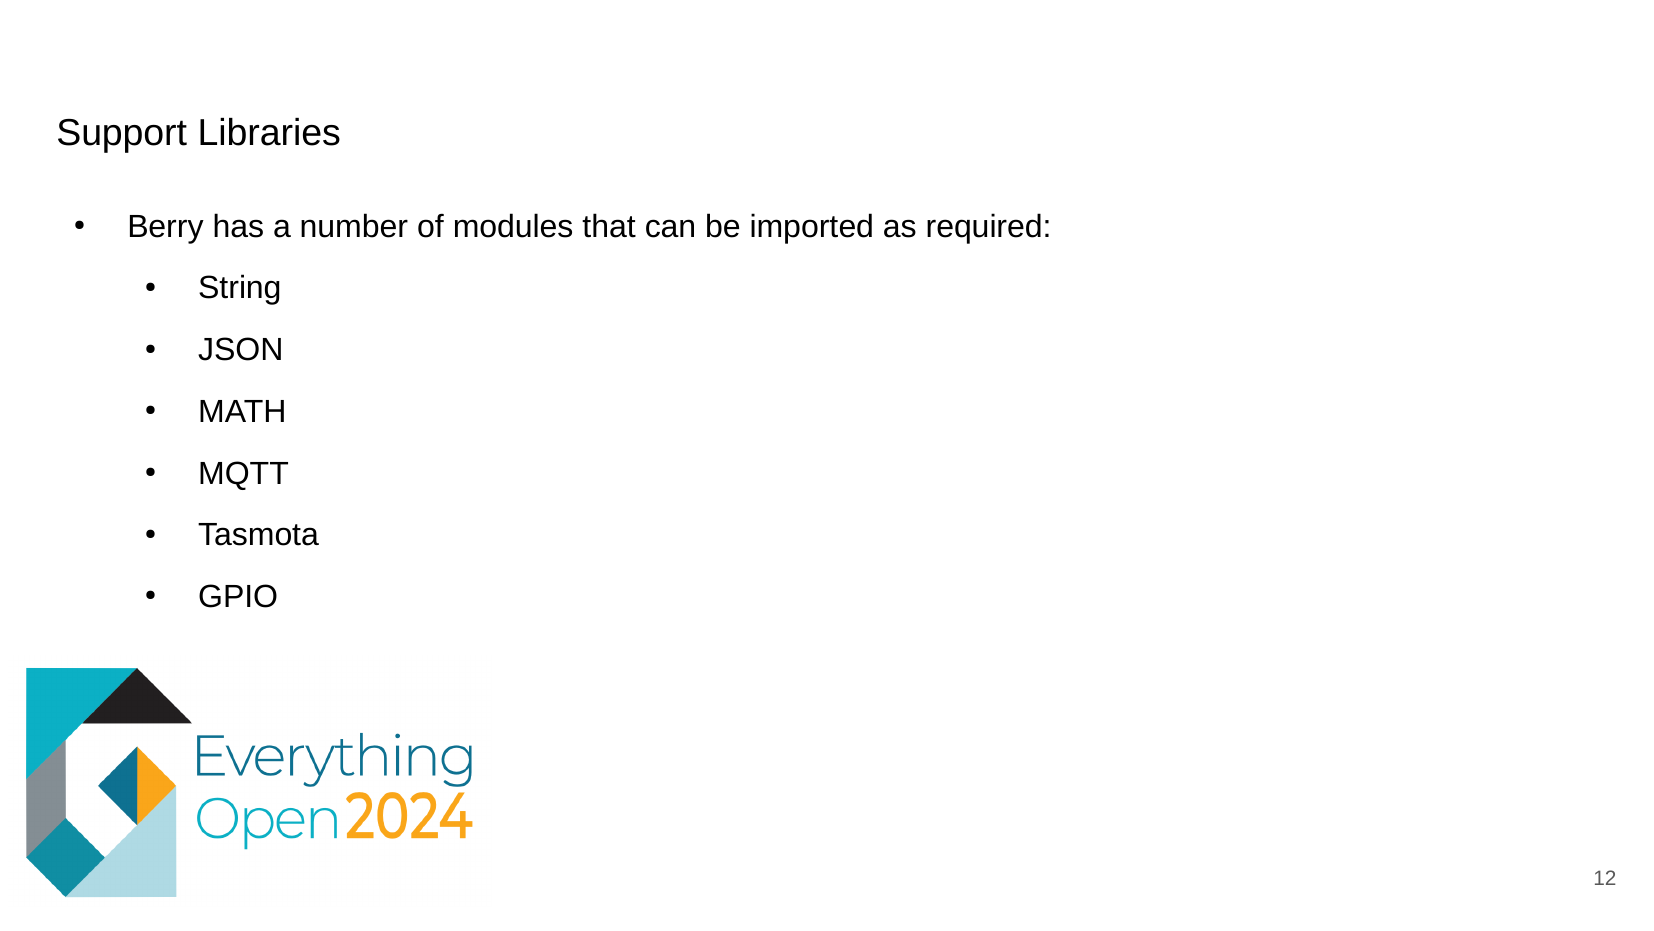

# Support Libraries
Berry has a number of modules that can be imported as required:
String
JSON
MATH
MQTT
Tasmota
GPIO
12